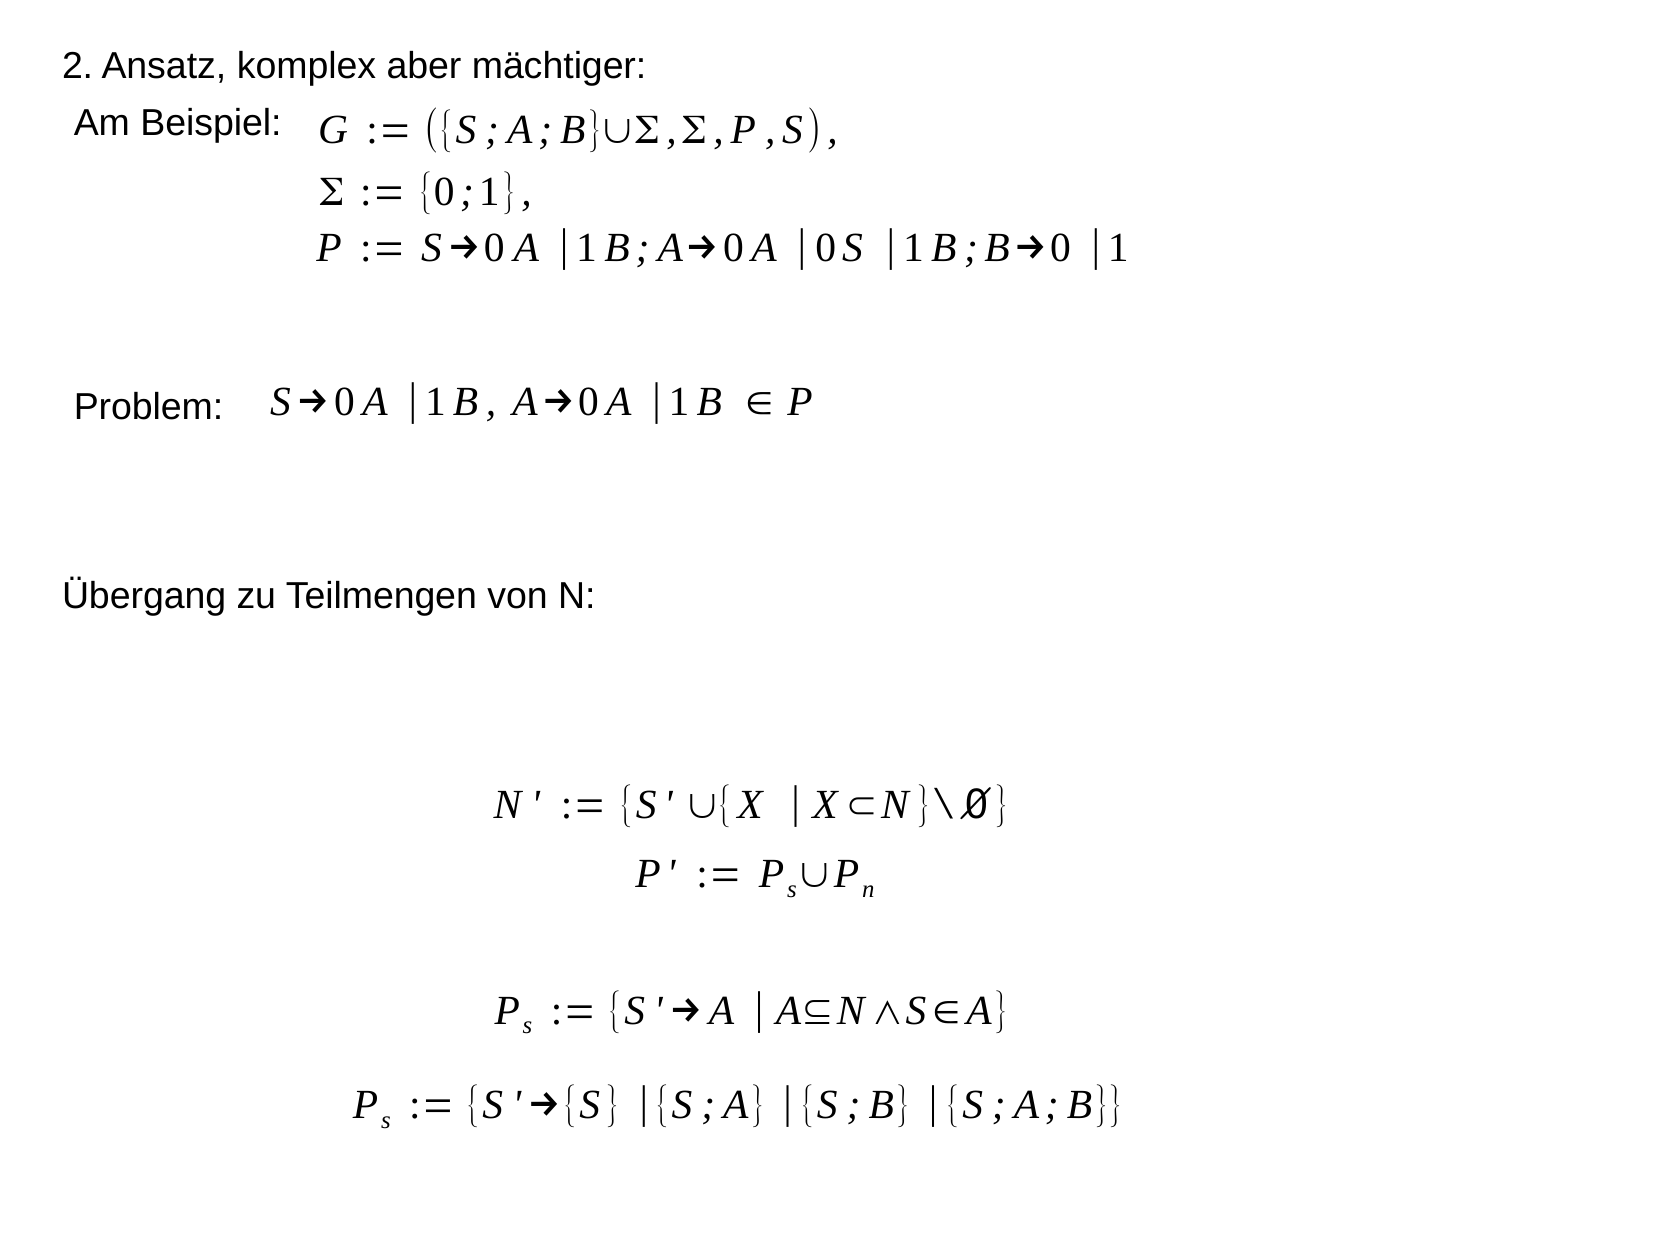

2. Ansatz, komplex aber mächtiger:
Am Beispiel:
Problem:
Übergang zu Teilmengen von N: